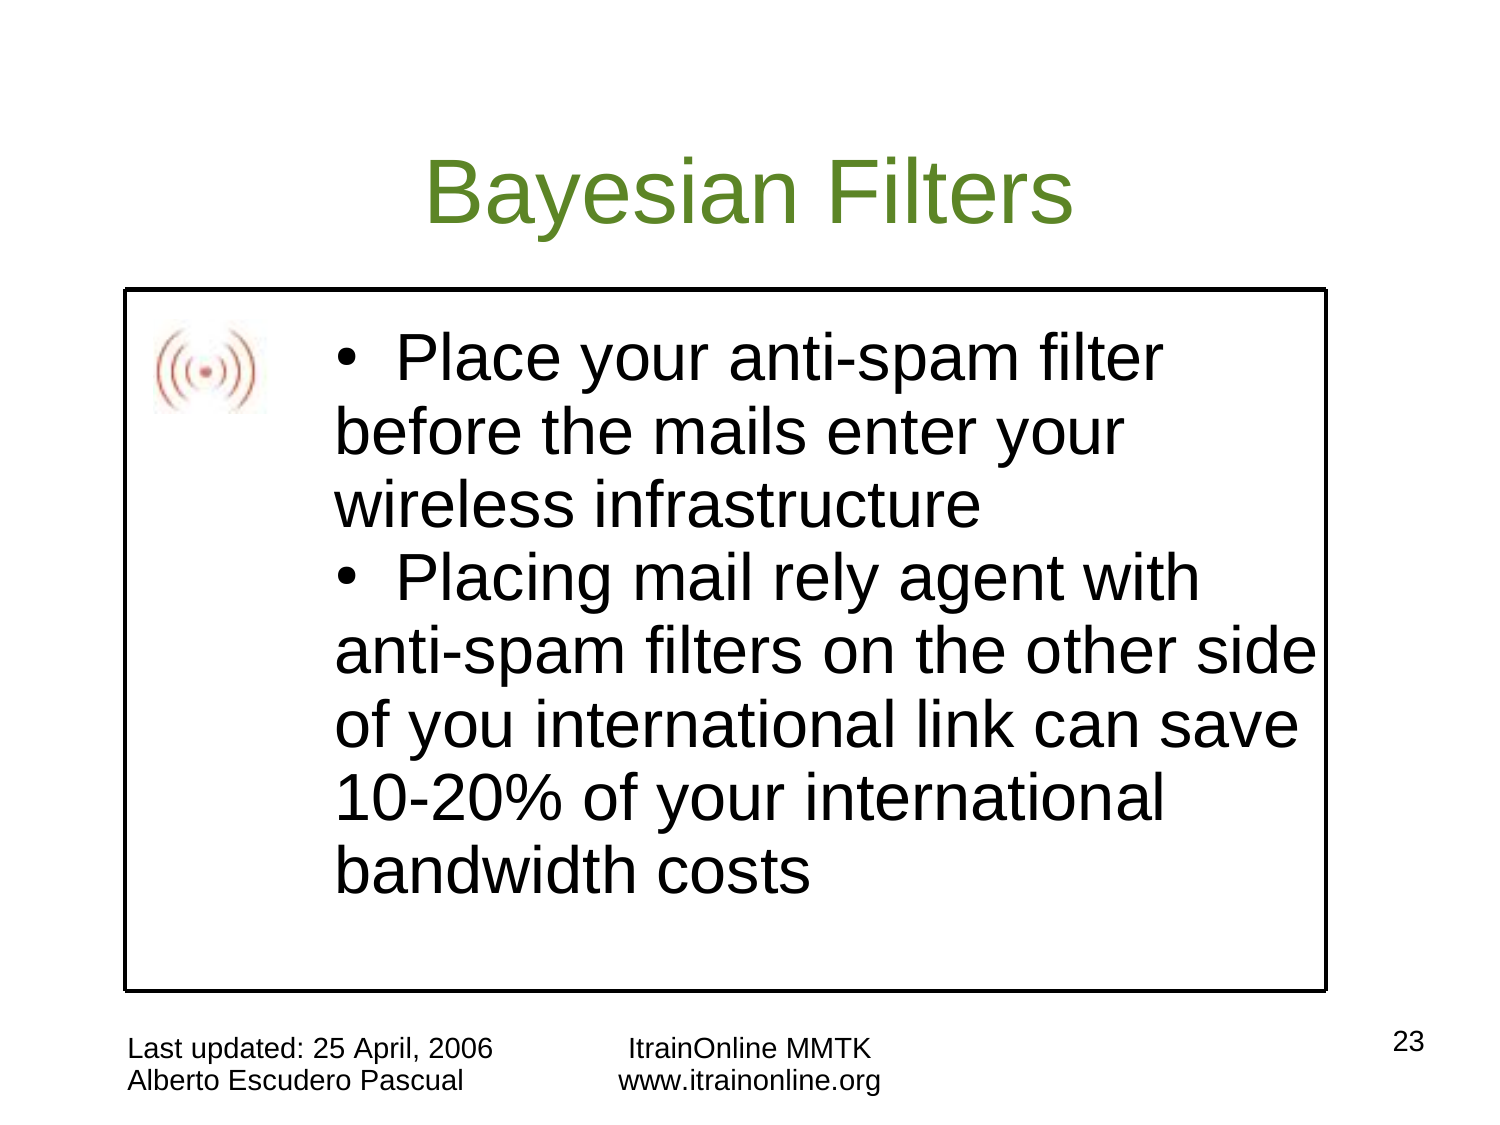

Bayesian Filters
 Place your anti-spam filter before the mails enter your wireless infrastructure
 Placing mail rely agent with anti-spam filters on the other side of you international link can save 10-20% of your international bandwidth costs
23